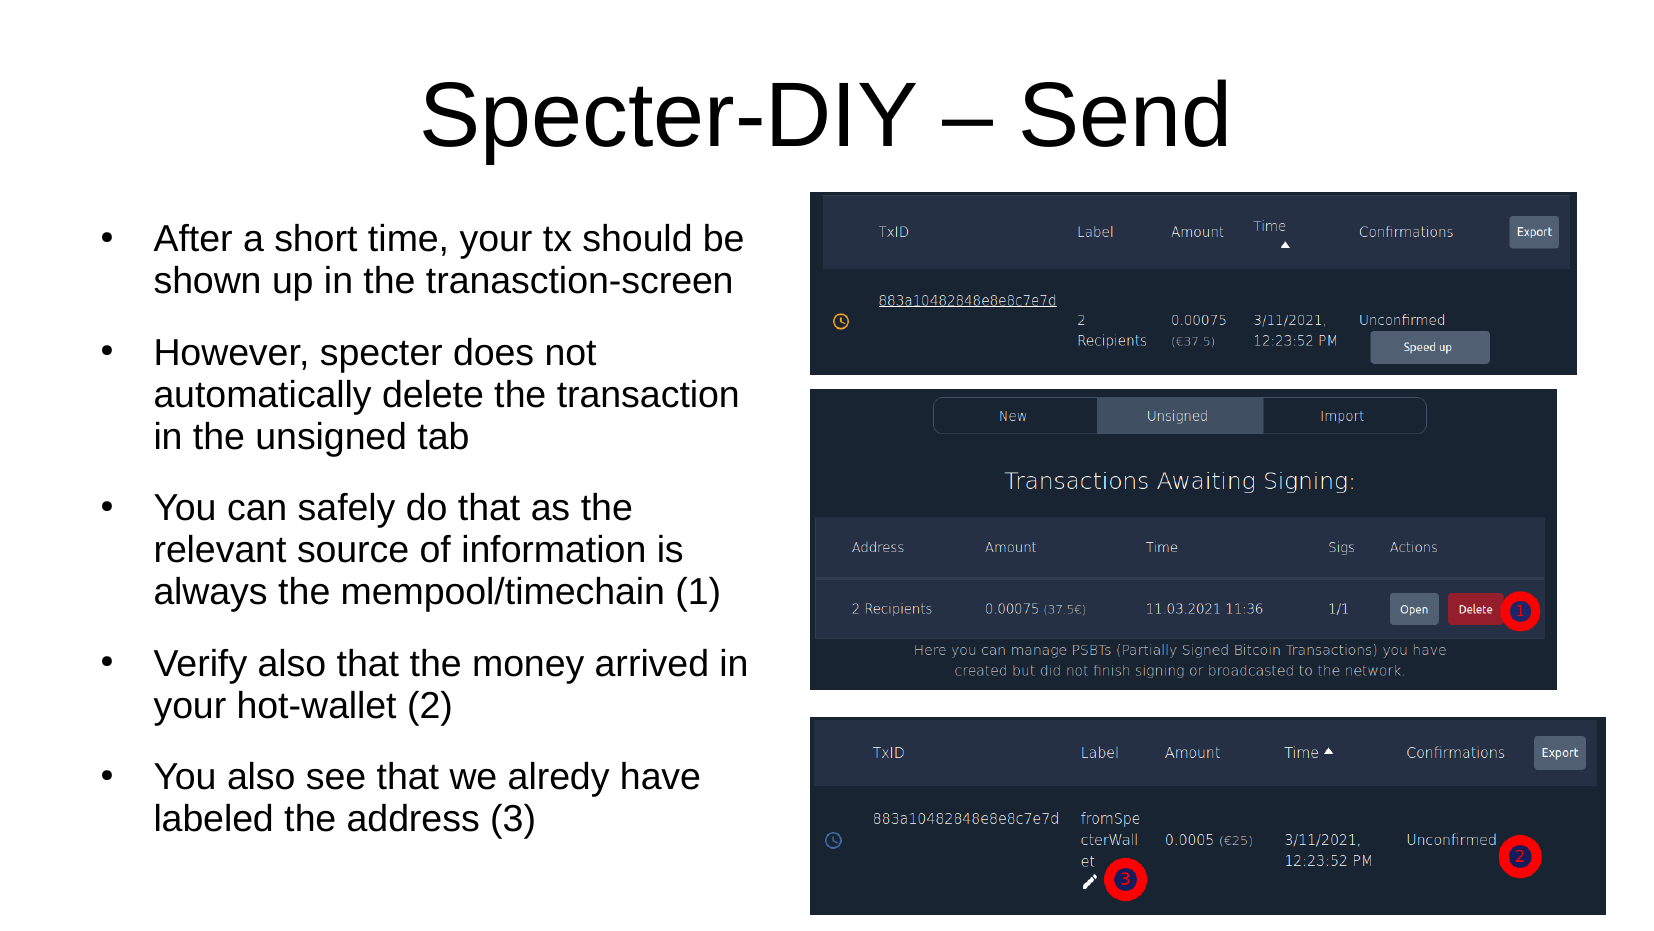

# Specter-DIY – Send
After a short time, your tx should be shown up in the tranasction-screen
However, specter does not automatically delete the transaction in the unsigned tab
You can safely do that as the relevant source of information is always the mempool/timechain (1)
Verify also that the money arrived in your hot-wallet (2)
You also see that we alredy have labeled the address (3)